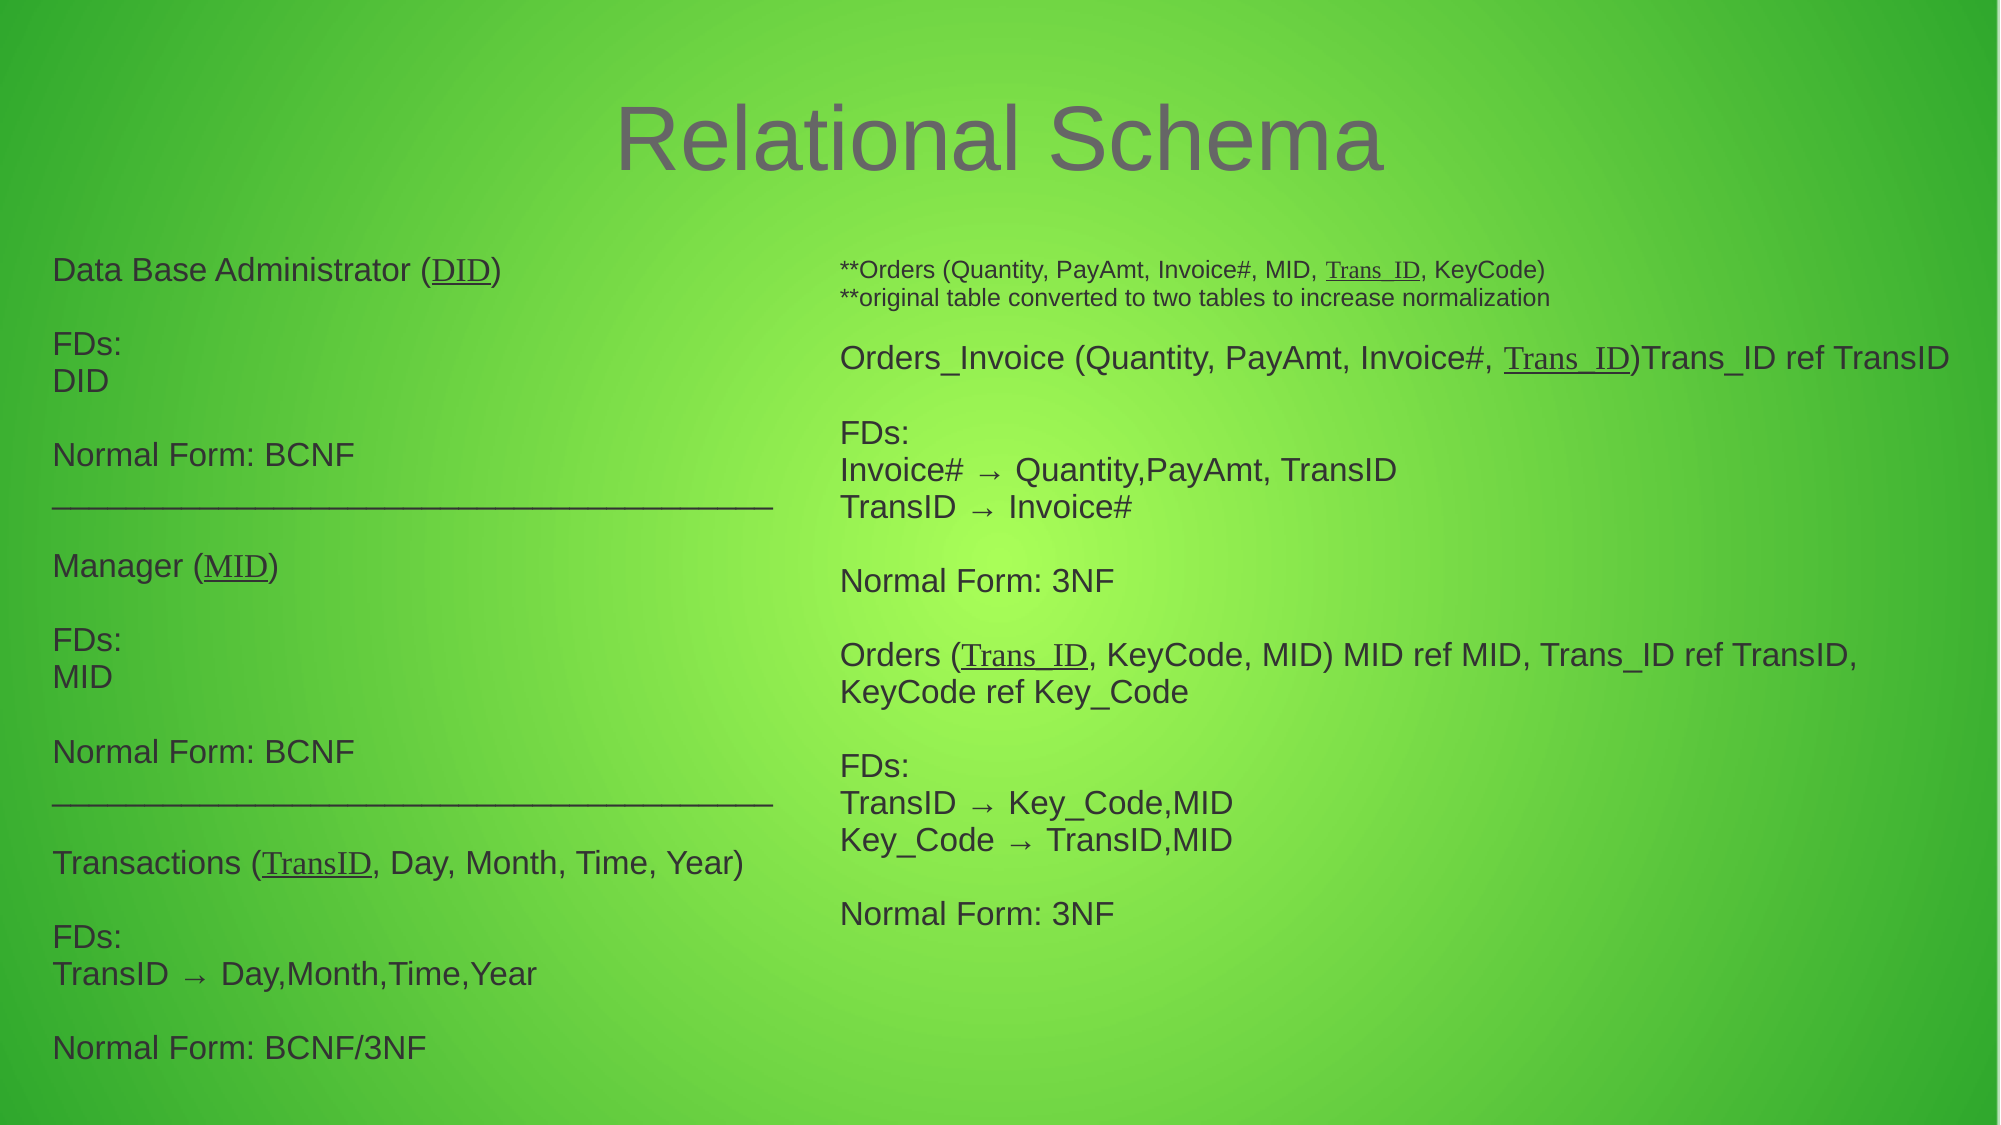

# Relational Schema
**Orders (Quantity, PayAmt, Invoice#, MID, Trans_ID, KeyCode)
**original table converted to two tables to increase normalization
Orders_Invoice (Quantity, PayAmt, Invoice#, Trans_ID)Trans_ID ref TransID
FDs:
Invoice# → Quantity,PayAmt, TransID
TransID → Invoice#
Normal Form: 3NF
Orders (Trans_ID, KeyCode, MID) MID ref MID, Trans_ID ref TransID, KeyCode ref Key_Code
FDs:
TransID → Key_Code,MID
Key_Code → TransID,MID
Normal Form: 3NF
Data Base Administrator (DID)
FDs:
DID
Normal Form: BCNF
_______________________________________
Manager (MID)
FDs:
MID
Normal Form: BCNF
_______________________________________
Transactions (TransID, Day, Month, Time, Year)
FDs:
TransID → Day,Month,Time,Year
Normal Form: BCNF/3NF